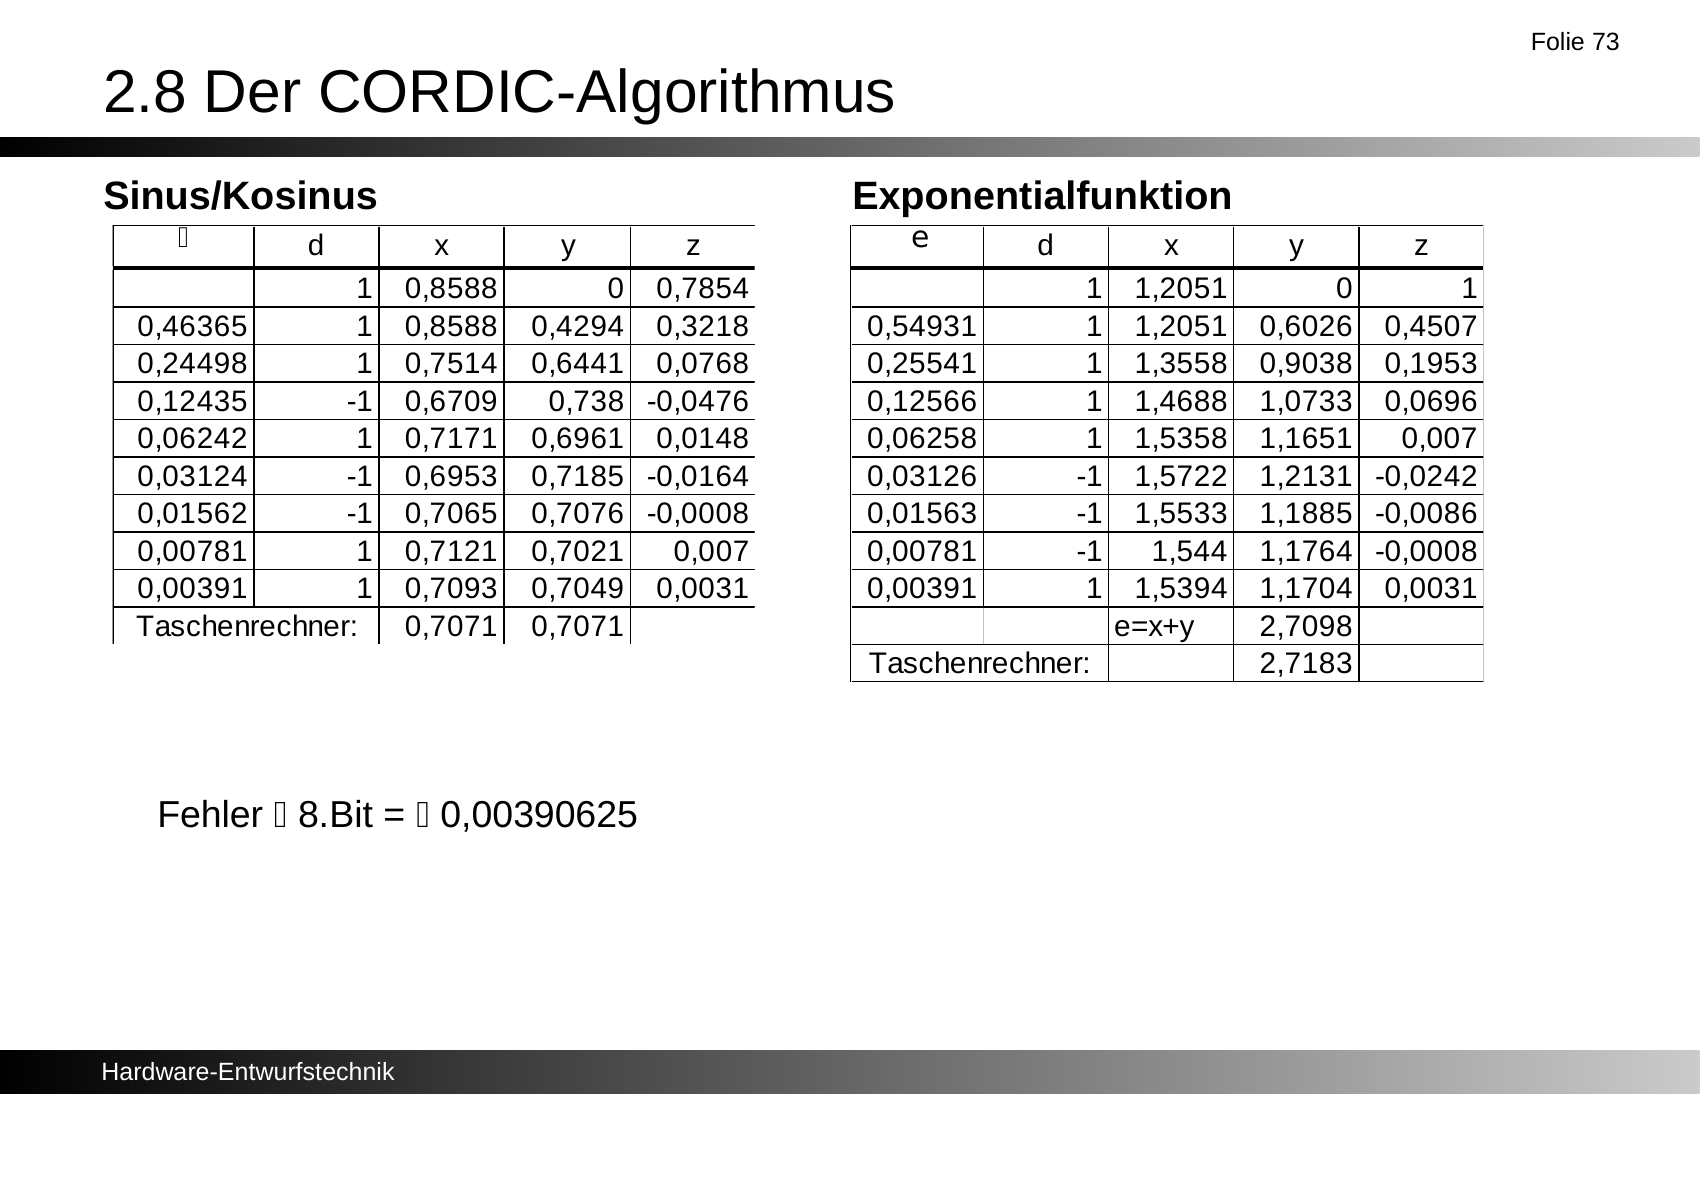

# 2.8 Der CORDIC-Algorithmus
Sinus/Kosinus	Exponentialfunktion
Fehler  8.Bit =  0,00390625